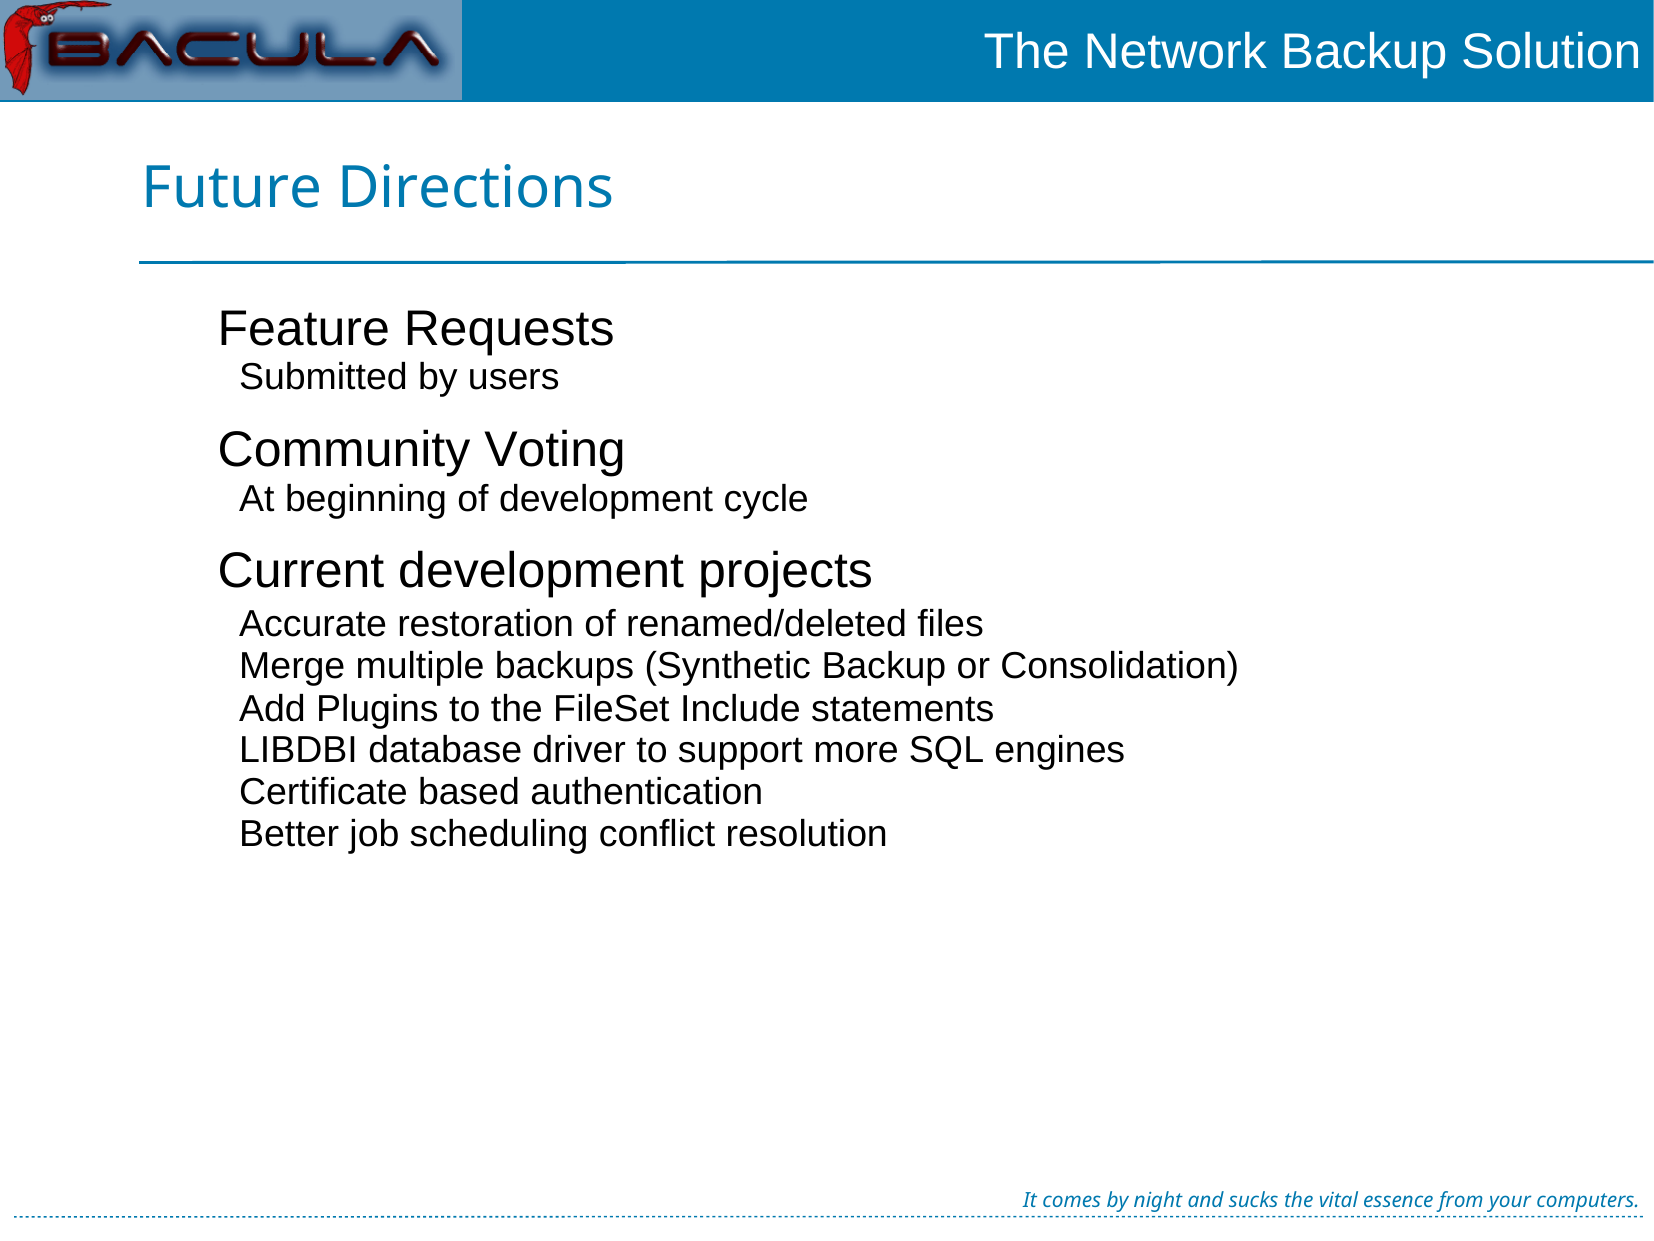

# Future Directions
 Feature Requests
Submitted by users
 Community Voting
At beginning of development cycle
 Current development projects
Accurate restoration of renamed/deleted files
Merge multiple backups (Synthetic Backup or Consolidation)
Add Plugins to the FileSet Include statements
LIBDBI database driver to support more SQL engines
Certificate based authentication
Better job scheduling conflict resolution